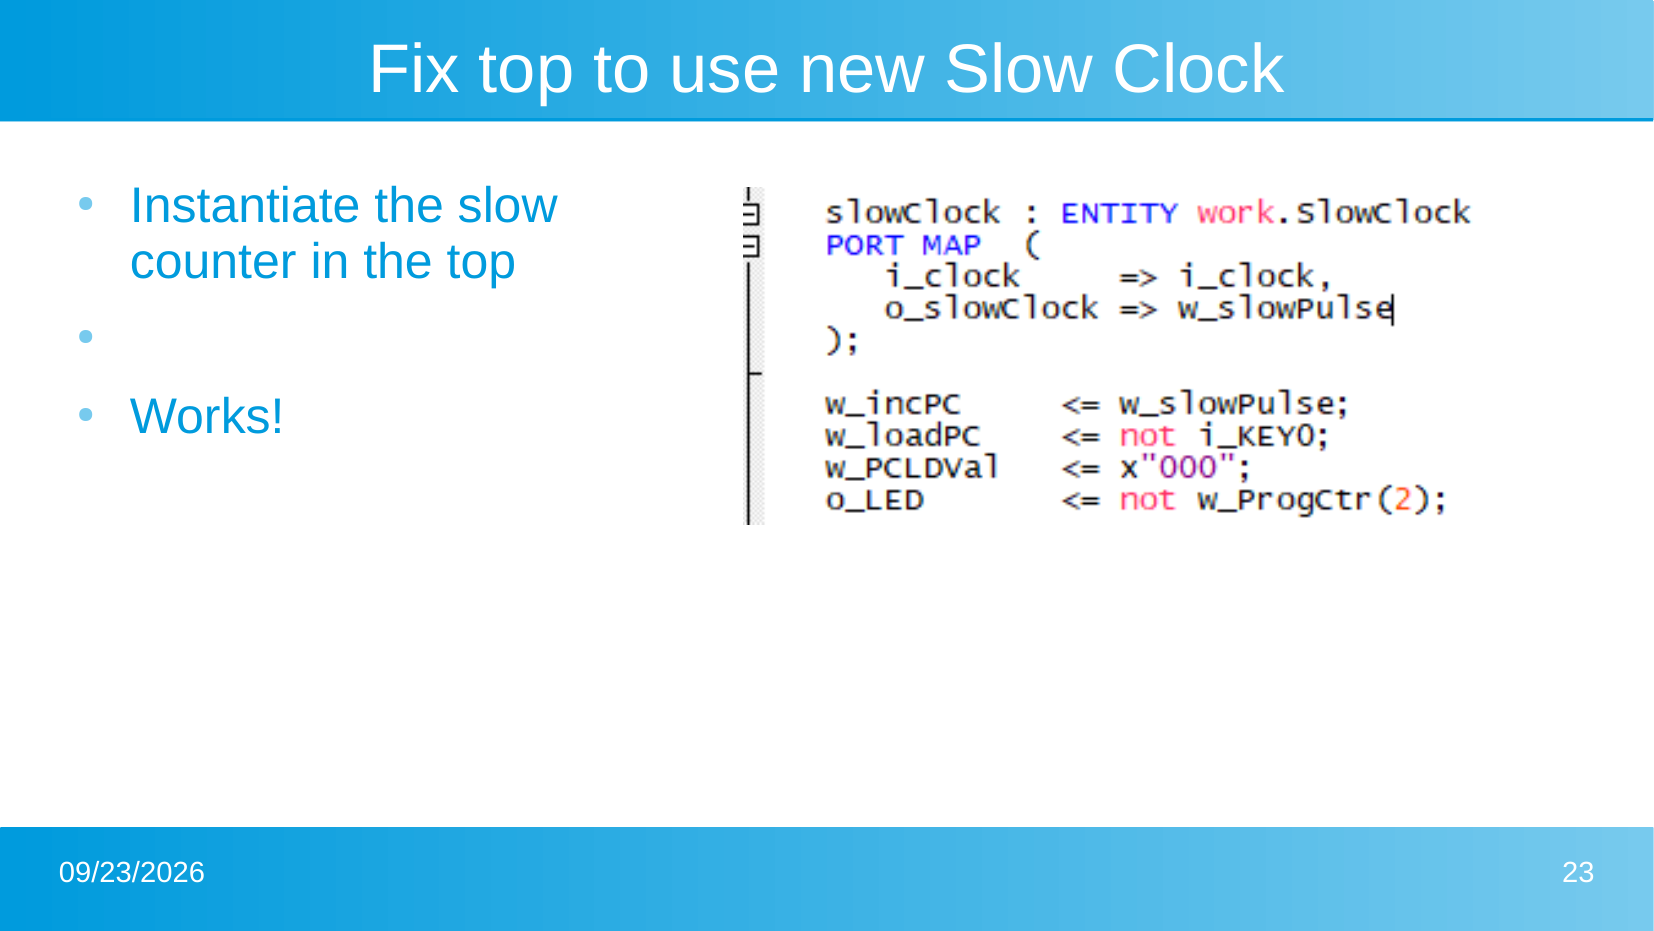

# Fix top to use new Slow Clock
Instantiate the slow counter in the top
Works!
23